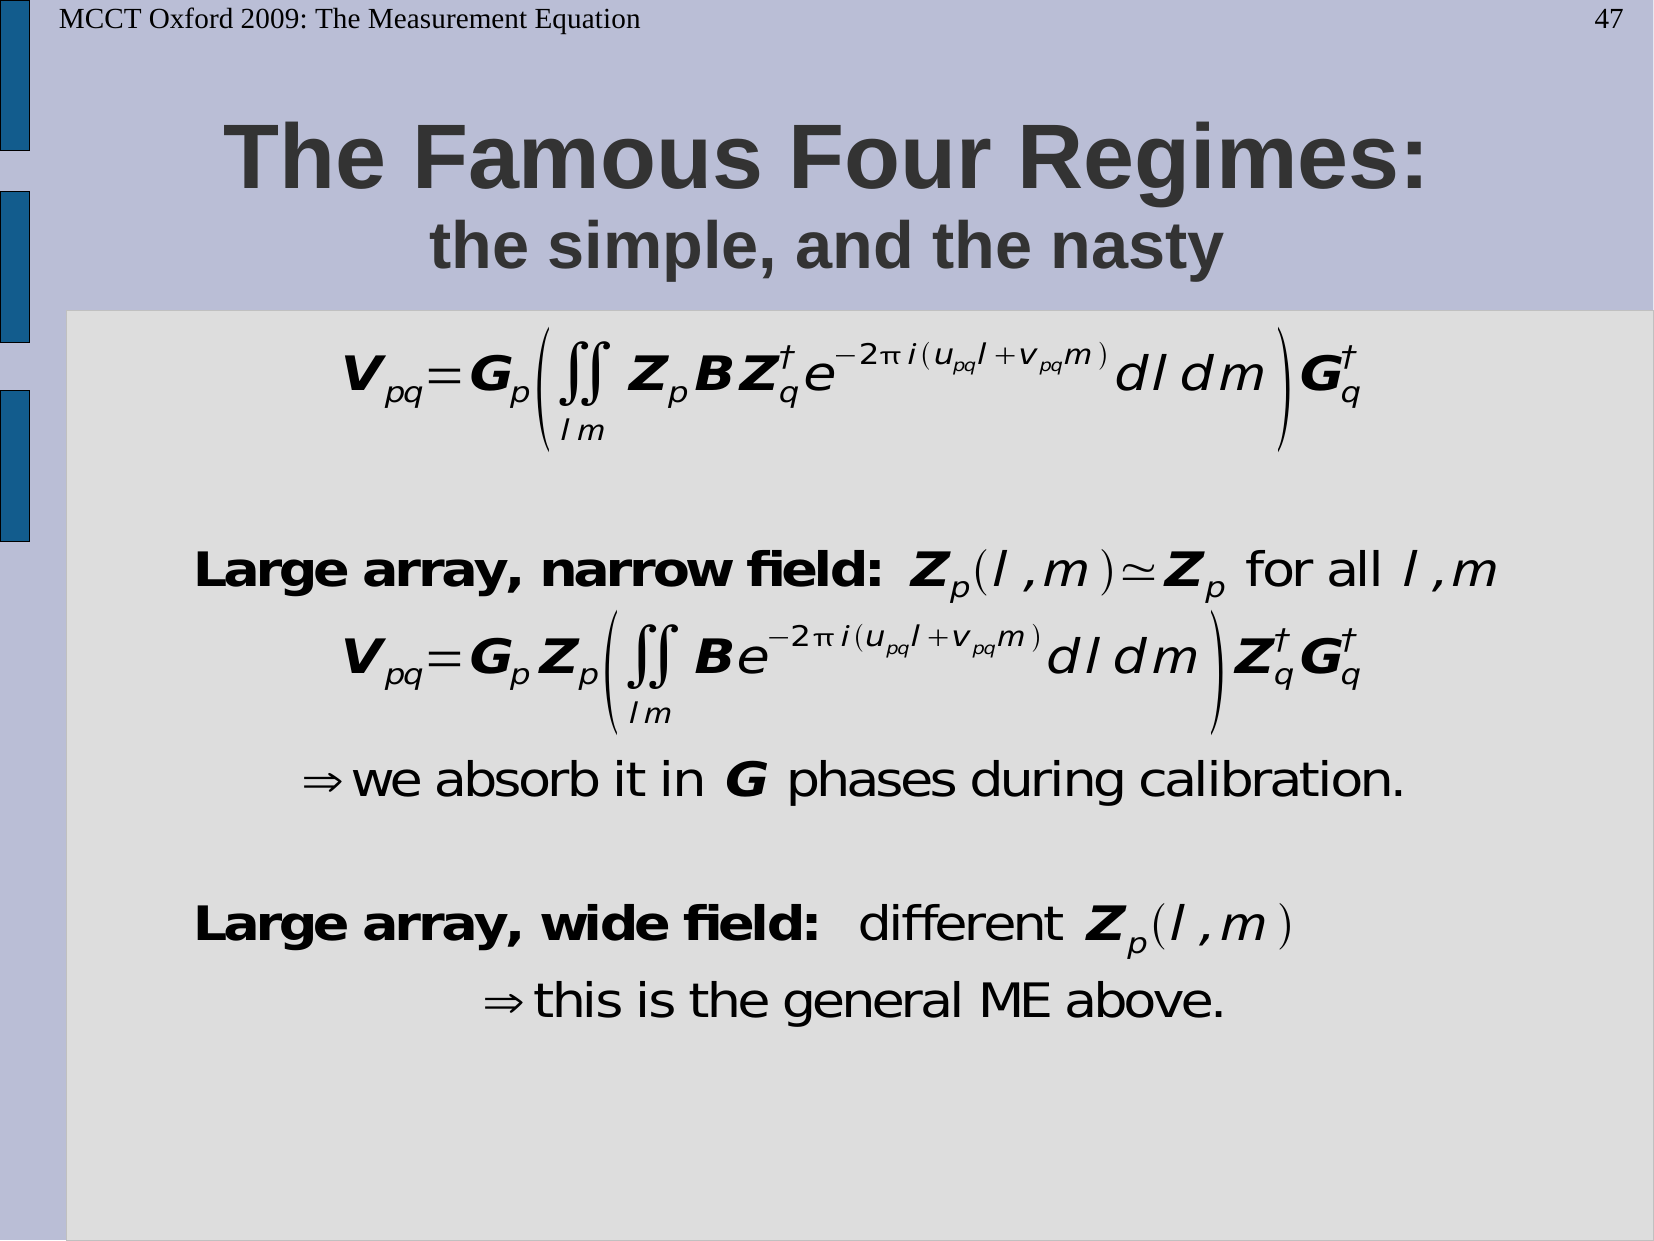

MCCT Oxford 2009: The Measurement Equation
47
# The Famous Four Regimes: the simple, and the nasty